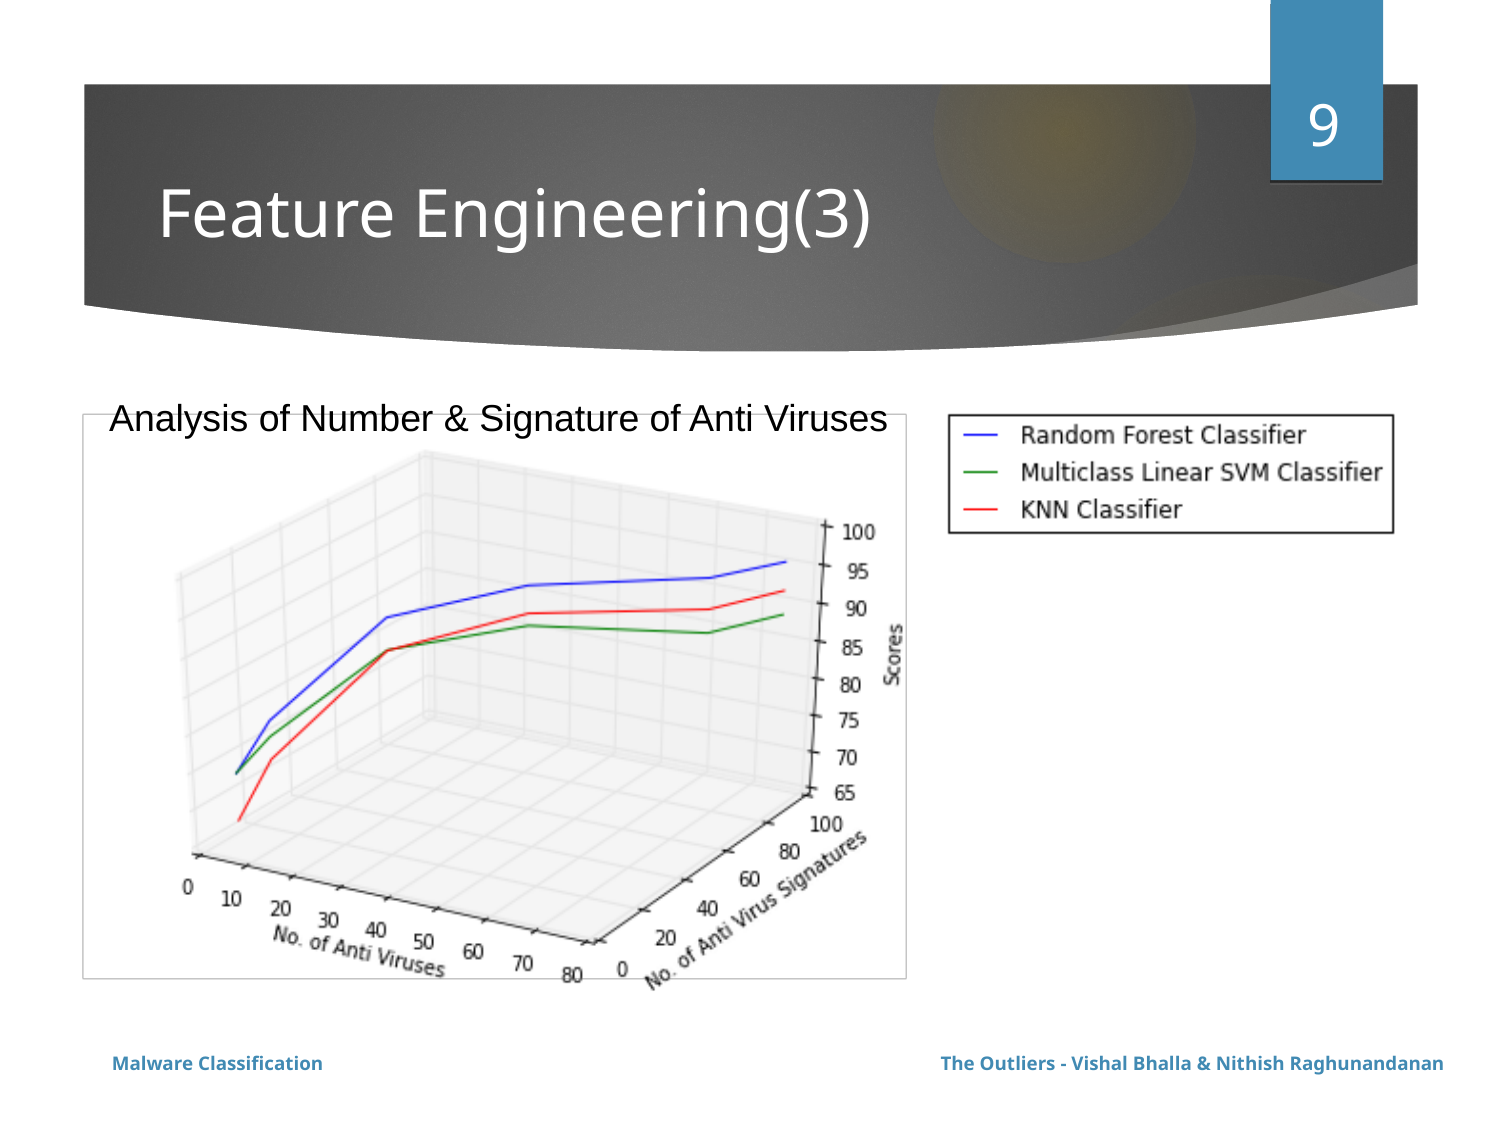

# Feature Engineering(3)
Analysis of Number & Signature of Anti Viruses
The Outliers - Vishal Bhalla & Nithish Raghunandanan
Malware Classification